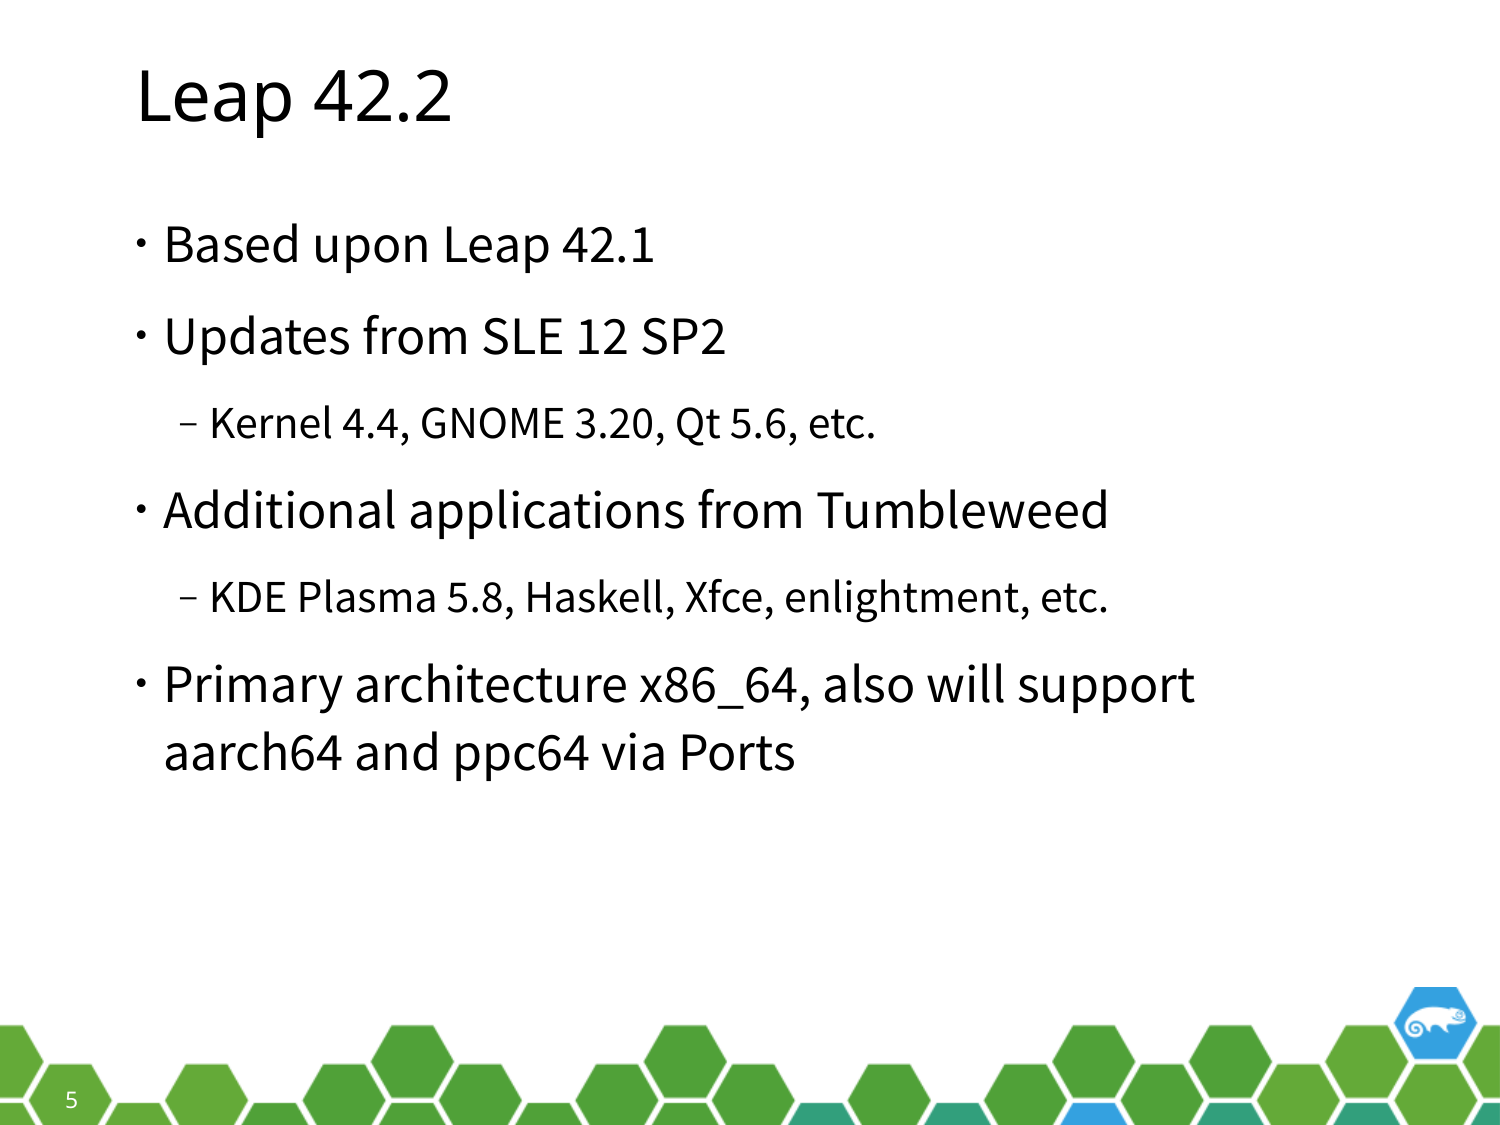

# Leap 42.2
Based upon Leap 42.1
Updates from SLE 12 SP2
Kernel 4.4, GNOME 3.20, Qt 5.6, etc.
Additional applications from Tumbleweed
KDE Plasma 5.8, Haskell, Xfce, enlightment, etc.
Primary architecture x86_64, also will support aarch64 and ppc64 via Ports